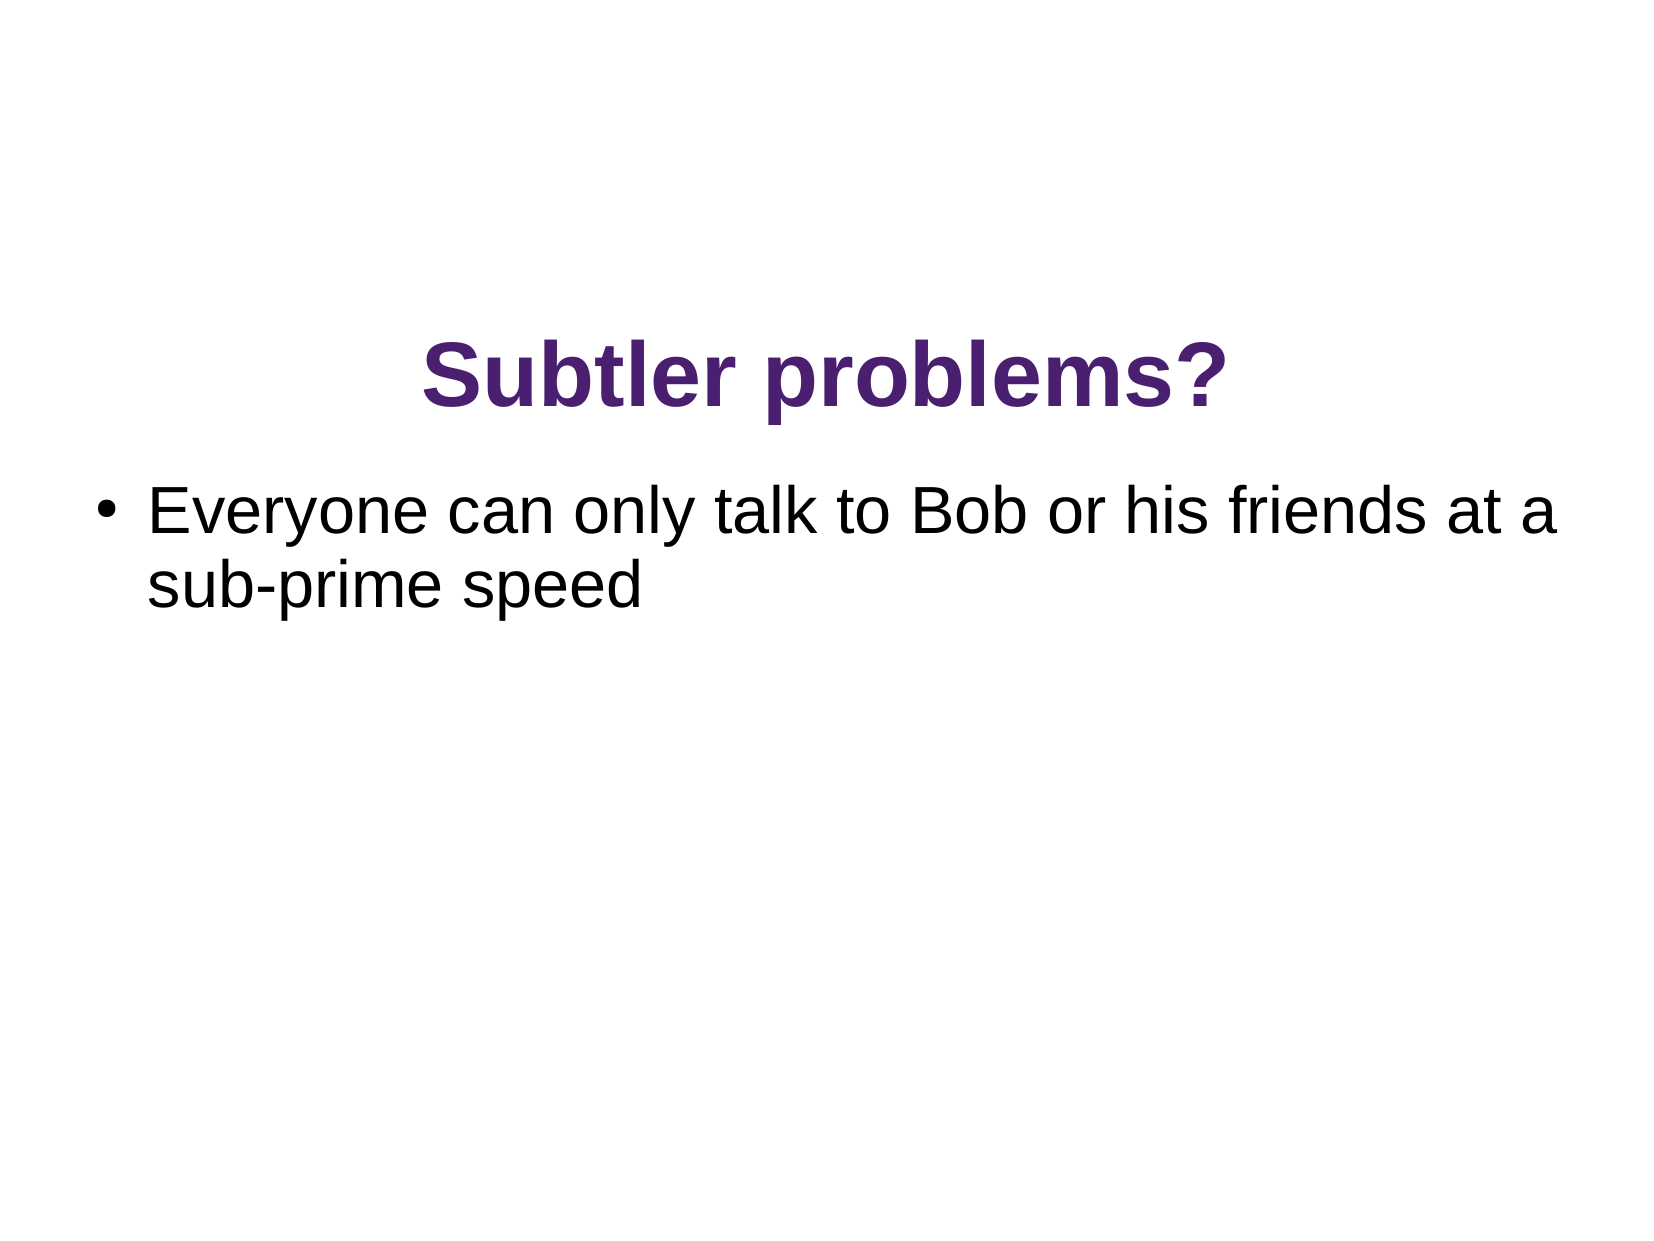

# Subtler problems?
Everyone can only talk to Bob or his friends at a sub-prime speed